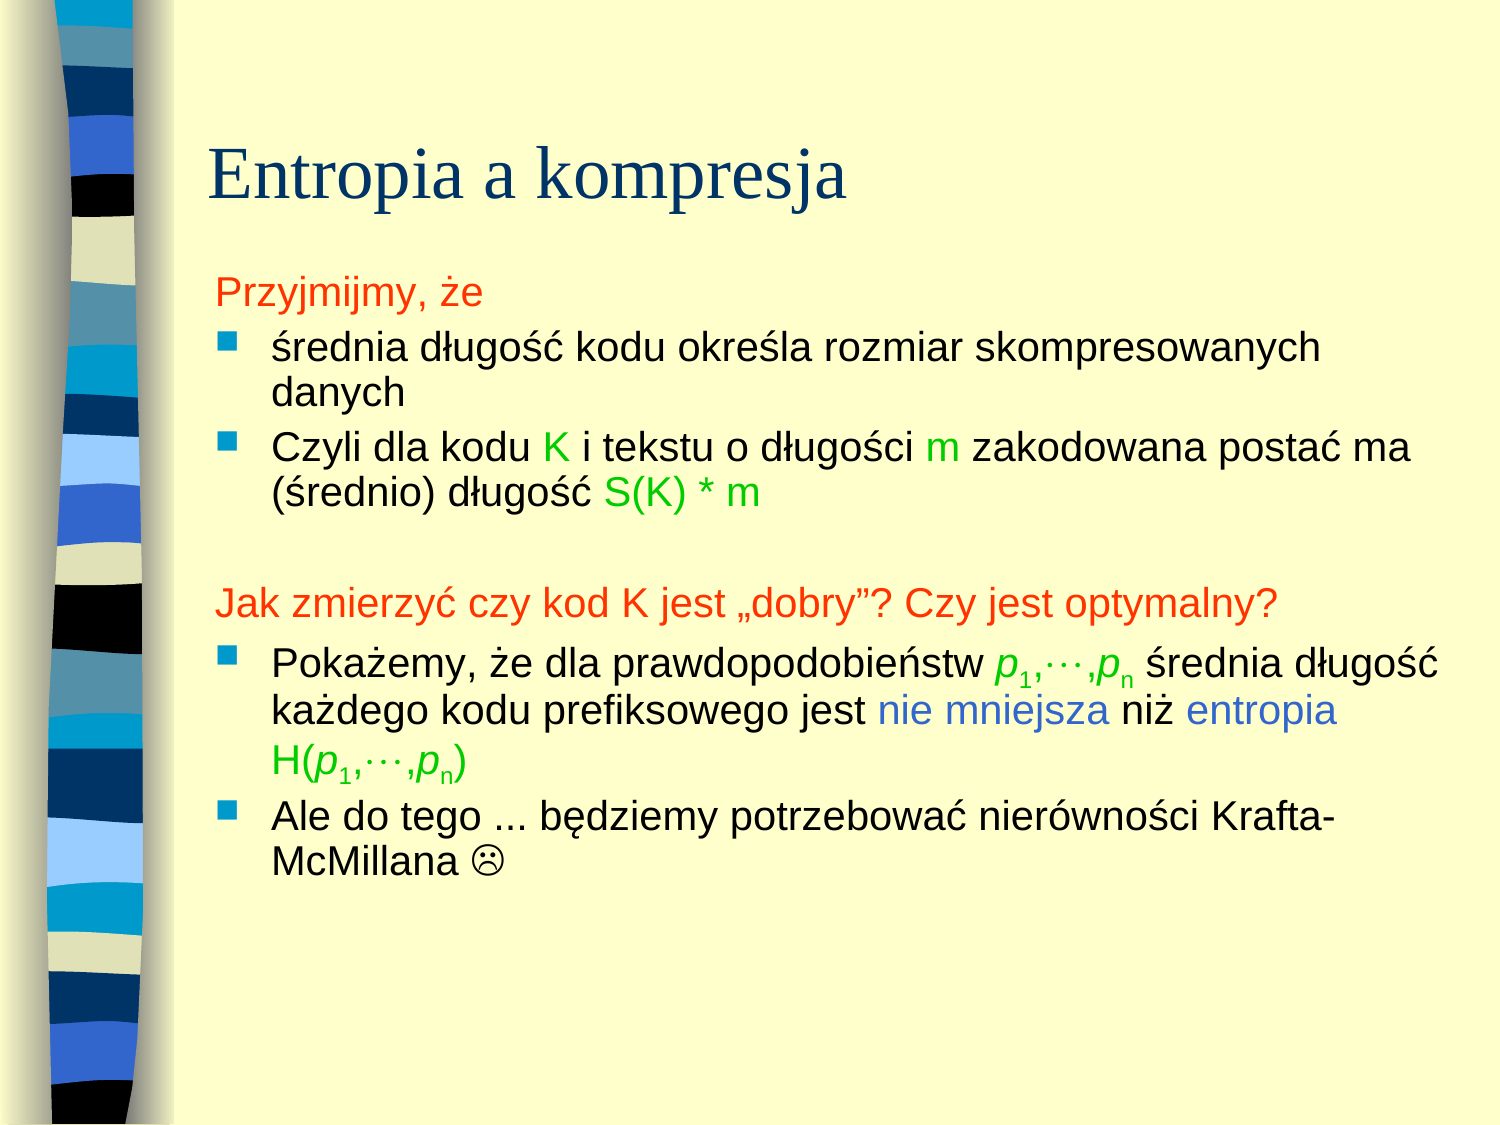

# Entropia a kompresja
Przyjmijmy, że
średnia długość kodu określa rozmiar skompresowanych danych
Czyli dla kodu K i tekstu o długości m zakodowana postać ma (średnio) długość S(K) * m
Jak zmierzyć czy kod K jest „dobry”? Czy jest optymalny?
Pokażemy, że dla prawdopodobieństw p1,,pn średnia długość każdego kodu prefiksowego jest nie mniejsza niż entropia H(p1,,pn)
Ale do tego ... będziemy potrzebować nierówności Krafta-McMillana 